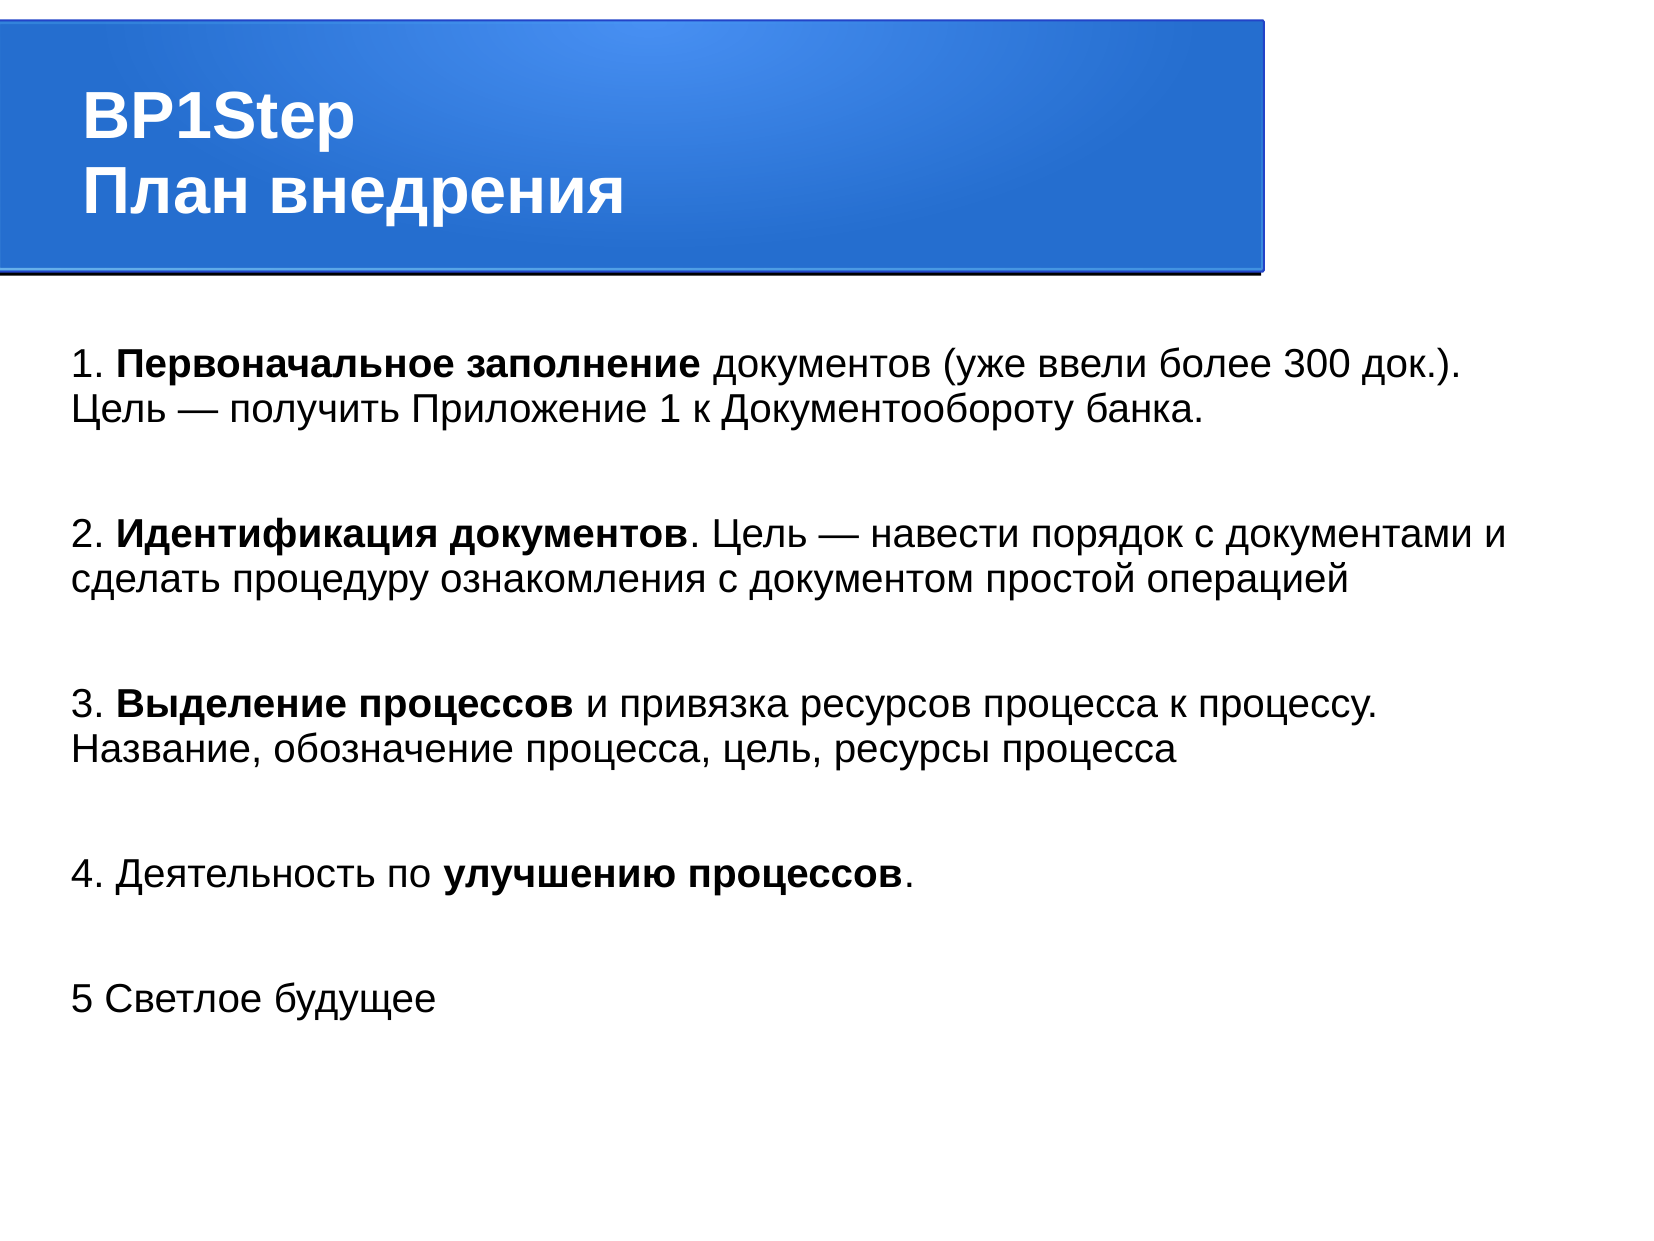

# BP1Step План внедрения
1. Первоначальное заполнение документов (уже ввели более 300 док.).
Цель — получить Приложение 1 к Документообороту банка.
2. Идентификация документов. Цель — навести порядок с документами и сделать процедуру ознакомления с документом простой операцией
3. Выделение процессов и привязка ресурсов процесса к процессу. Название, обозначение процесса, цель, ресурсы процесса
4. Деятельность по улучшению процессов.
5 Светлое будущее